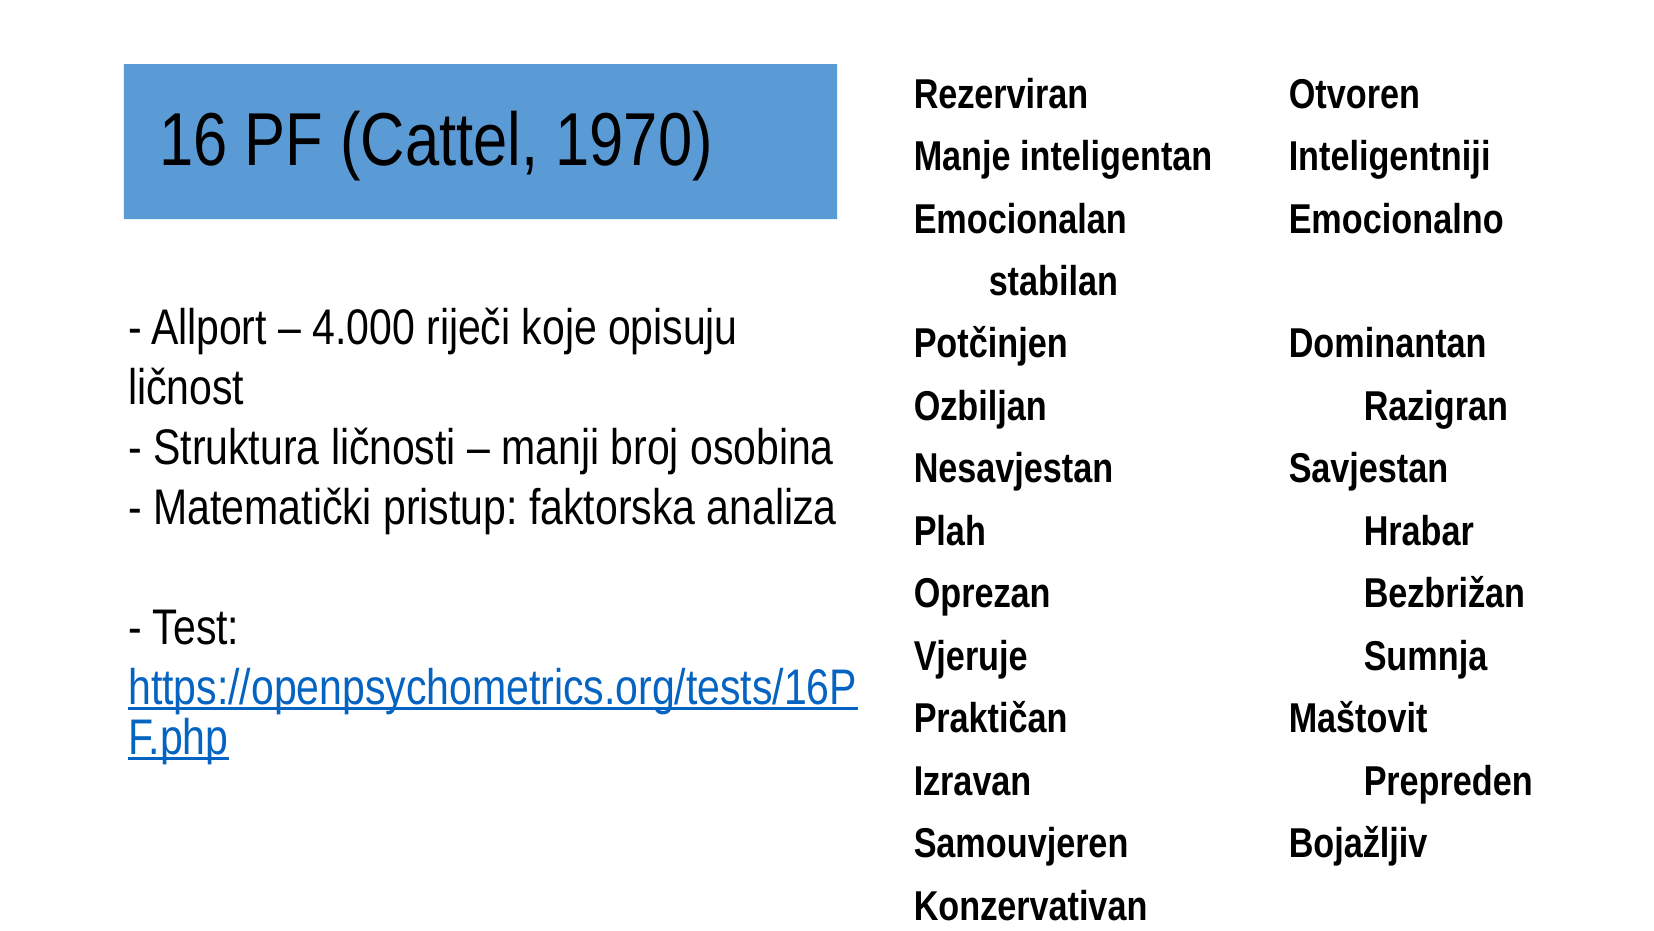

Rezerviran			Otvoren
Manje inteligentan		Inteligentniji
Emocionalan			Emocionalno stabilan
Potčinjen 			Dominantan
Ozbiljan 				Razigran
Nesavjestan 			Savjestan
Plah 				Hrabar
Oprezan 				Bezbrižan
Vjeruje 				Sumnja
Praktičan 			Maštovit
Izravan 				Prepreden
Samouvjeren 			Bojažljiv
Konzervativan 		Eksperimentativan
Ovisan o grupi 		Samodovoljan
Nekontroliran 		Kontroliran
Opušten 				Napet
#
16 PF (Cattel, 1970)
- Allport – 4.000 riječi koje opisuju ličnost
- Struktura ličnosti – manji broj osobina
- Matematički pristup: faktorska analiza
- Test: https://openpsychometrics.org/tests/16PF.php